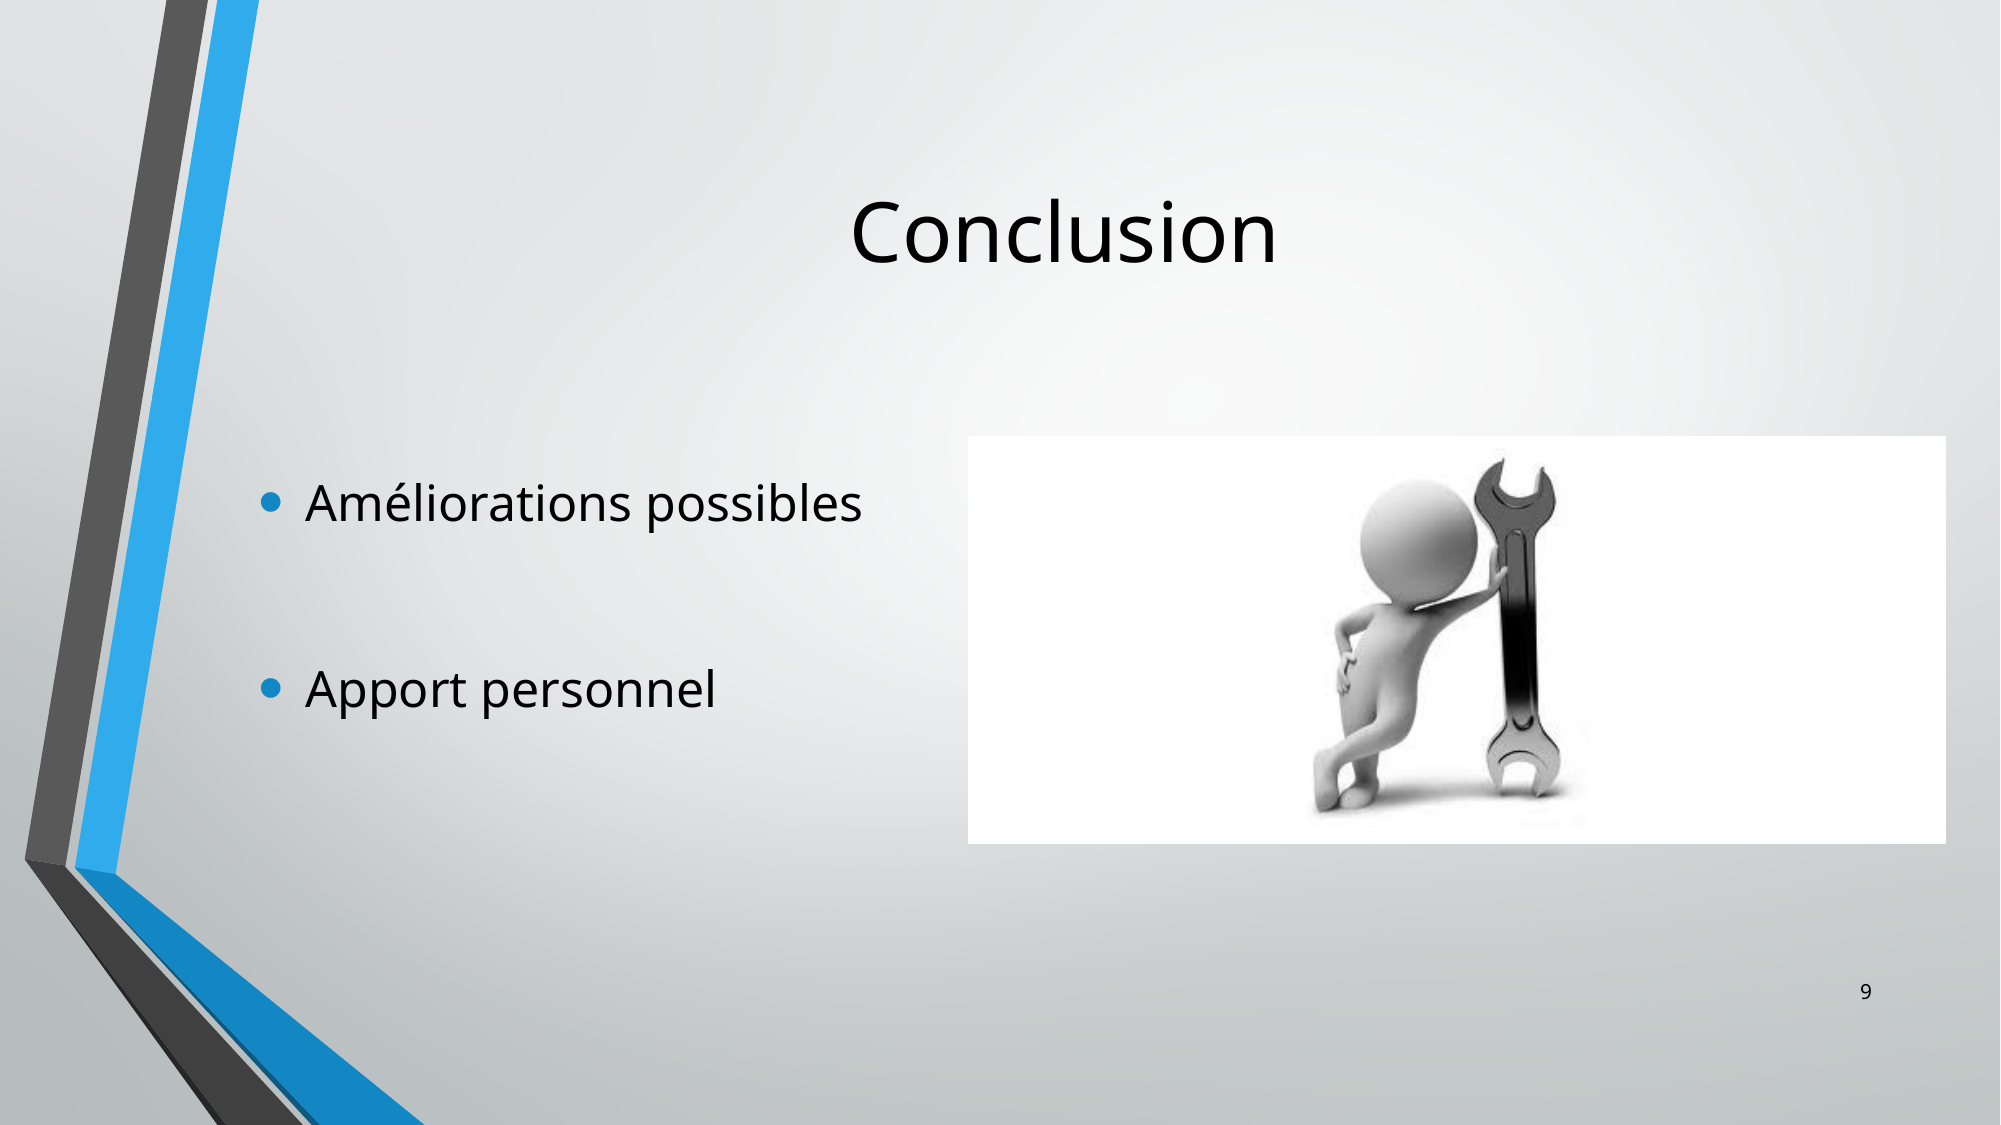

# Conclusion
Améliorations possibles
Apport personnel
9
LP LL - Algorithme de Huffman